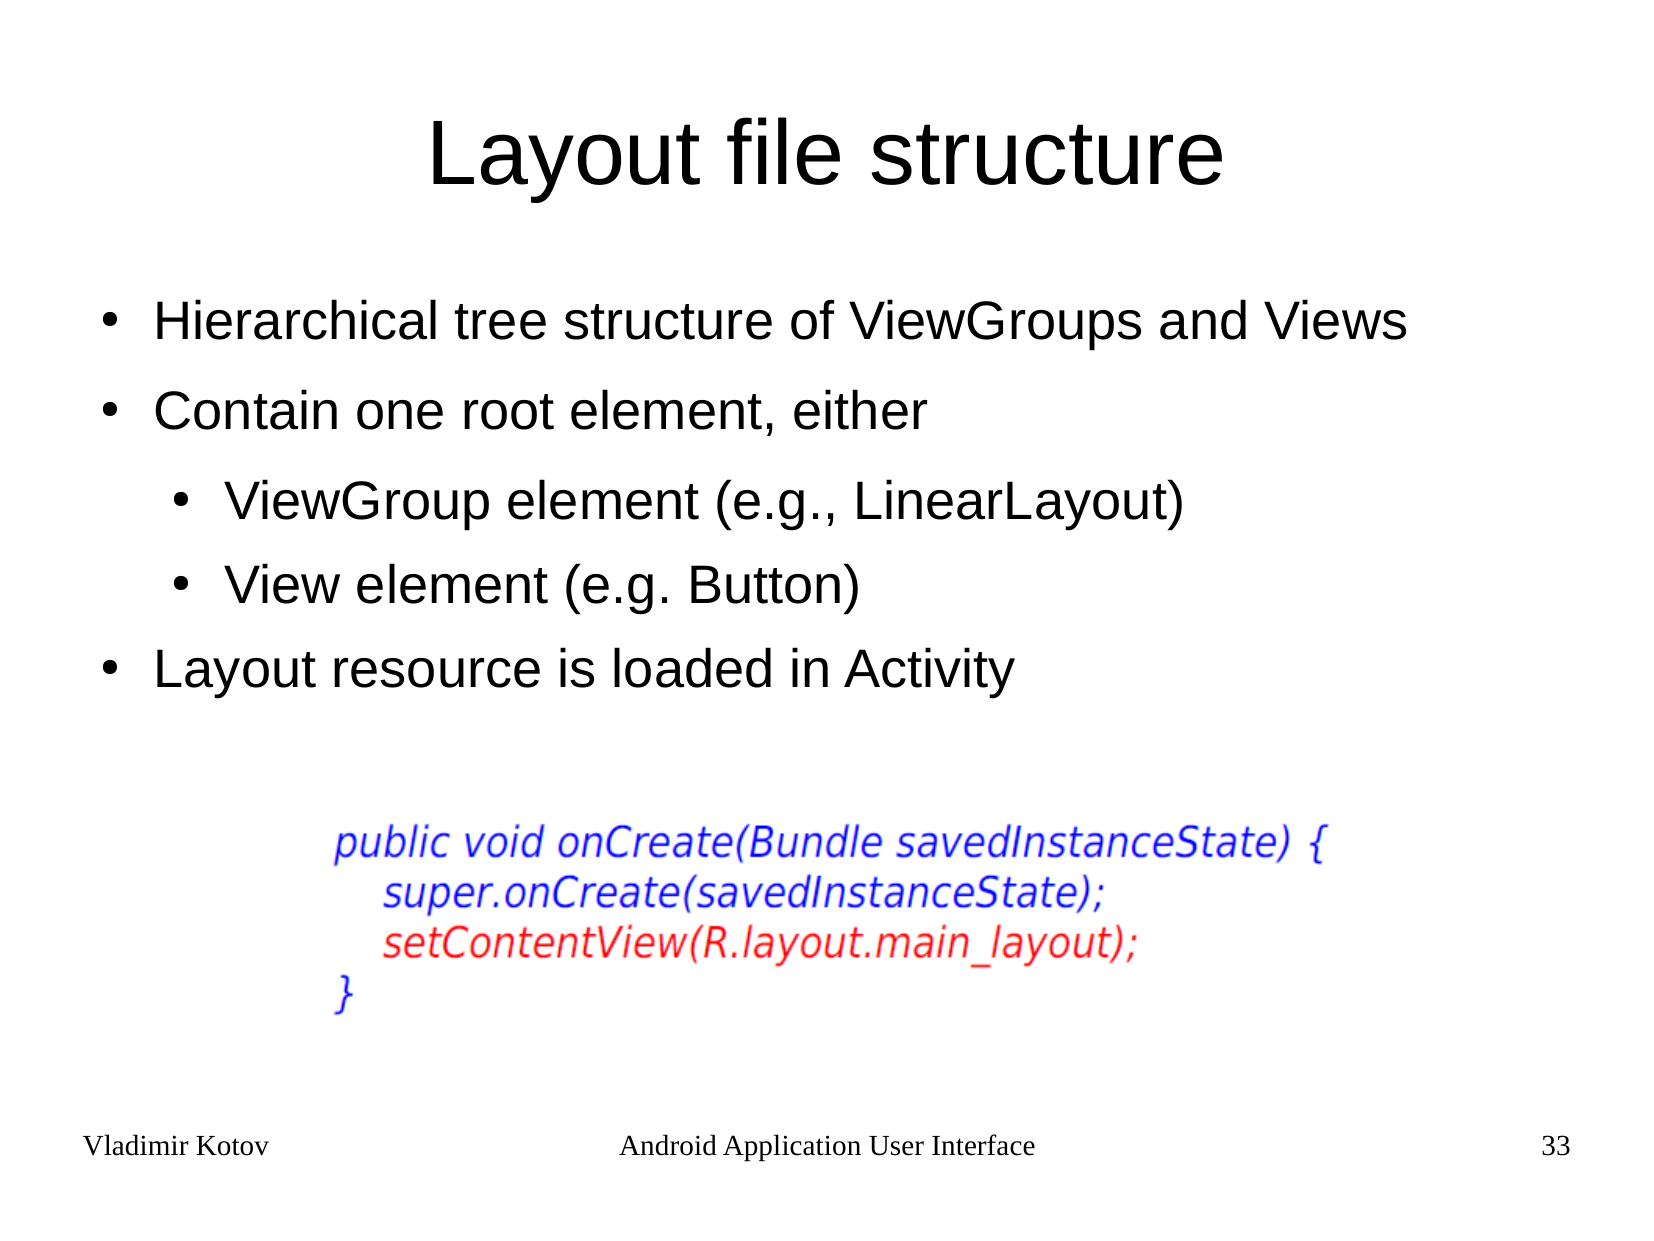

# Layout file structure
Hierarchical tree structure of ViewGroups and Views
Contain one root element, either
ViewGroup element (e.g., LinearLayout)
View element (e.g. Button)
Layout resource is loaded in Activity
Vladimir Kotov
Android Application User Interface
33